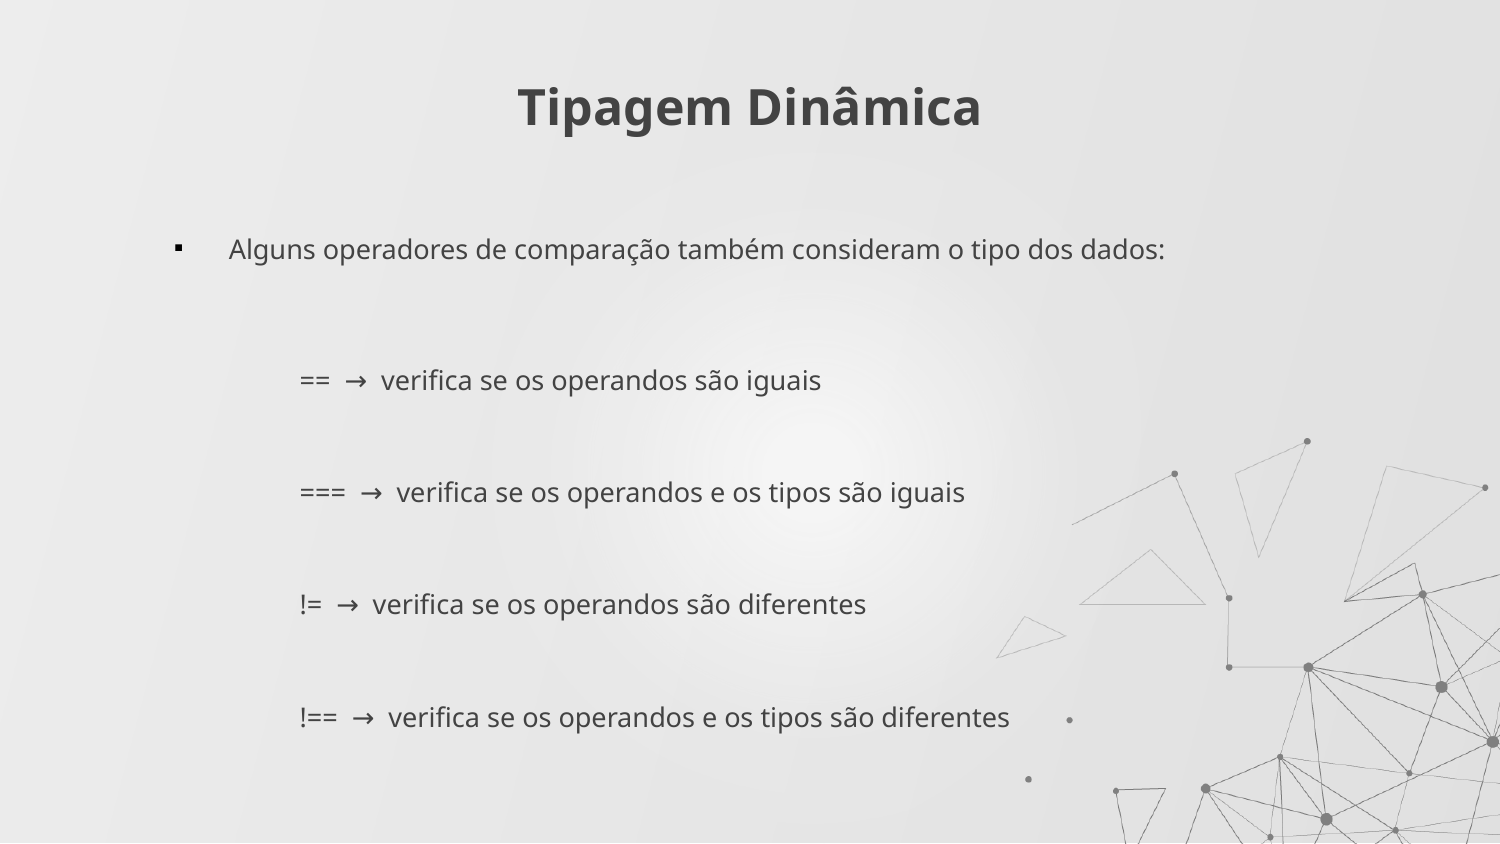

Tipagem Dinâmica
# Alguns operadores de comparação também consideram o tipo dos dados:
== → verifica se os operandos são iguais
=== → verifica se os operandos e os tipos são iguais
!= → verifica se os operandos são diferentes
!== → verifica se os operandos e os tipos são diferentes